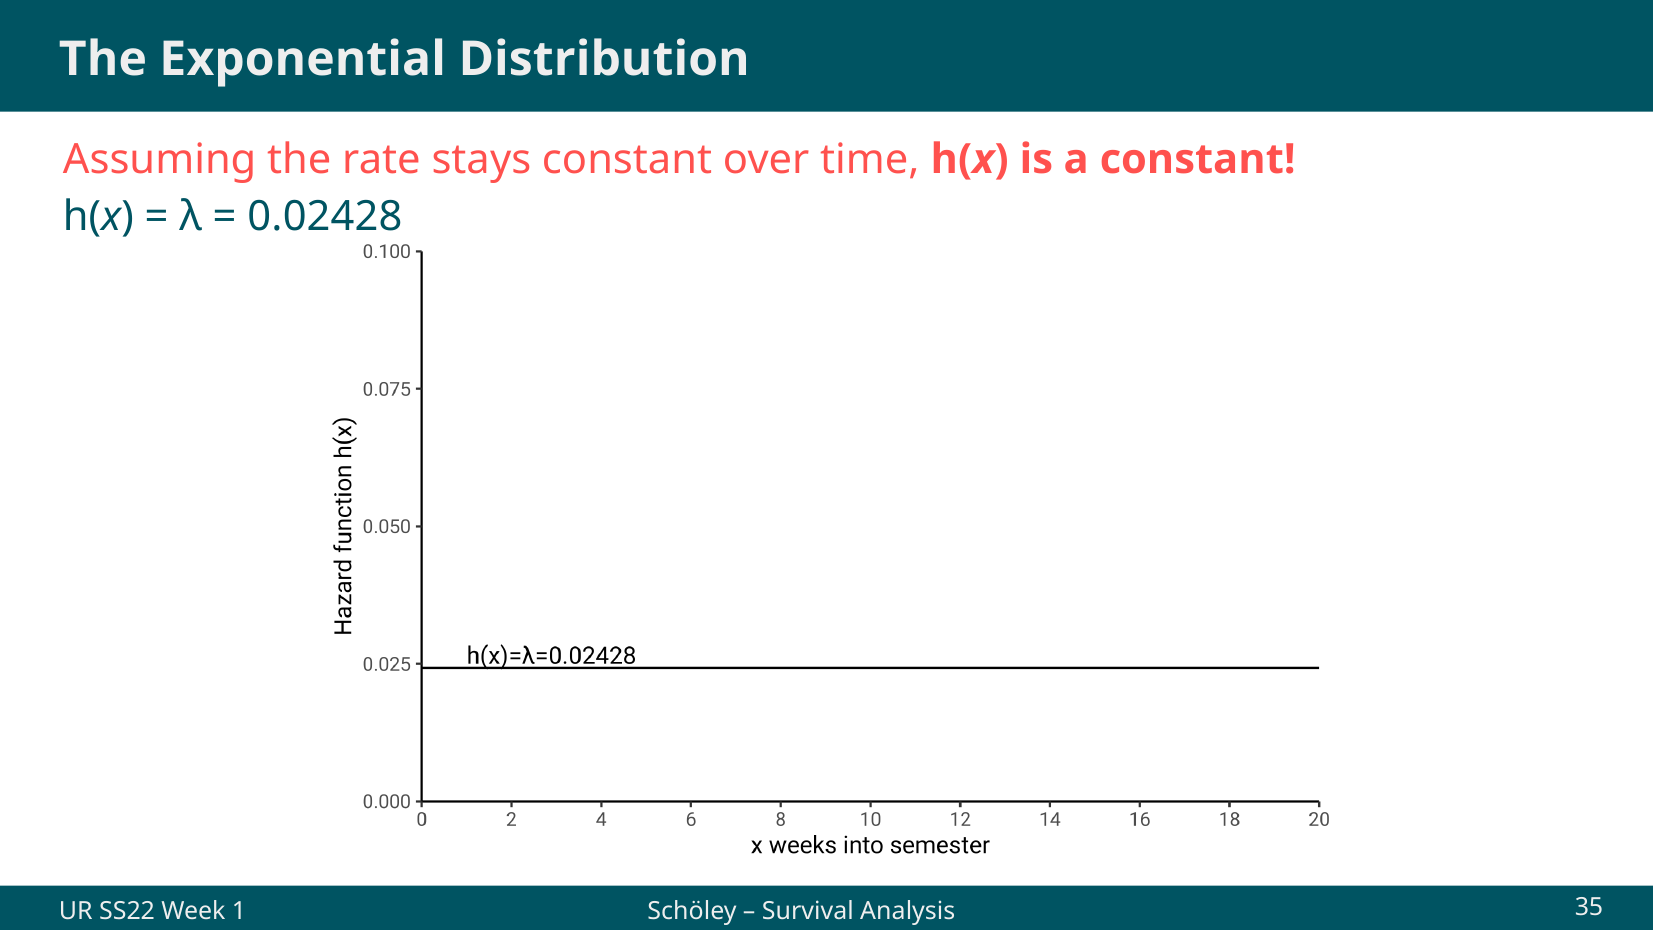

# The Exponential Distribution
Assuming the rate stays constant over time, h(x) is a constant!
h(x) = λ = 0.02428
35
UR SS22 Week 1
Schöley – Survival Analysis